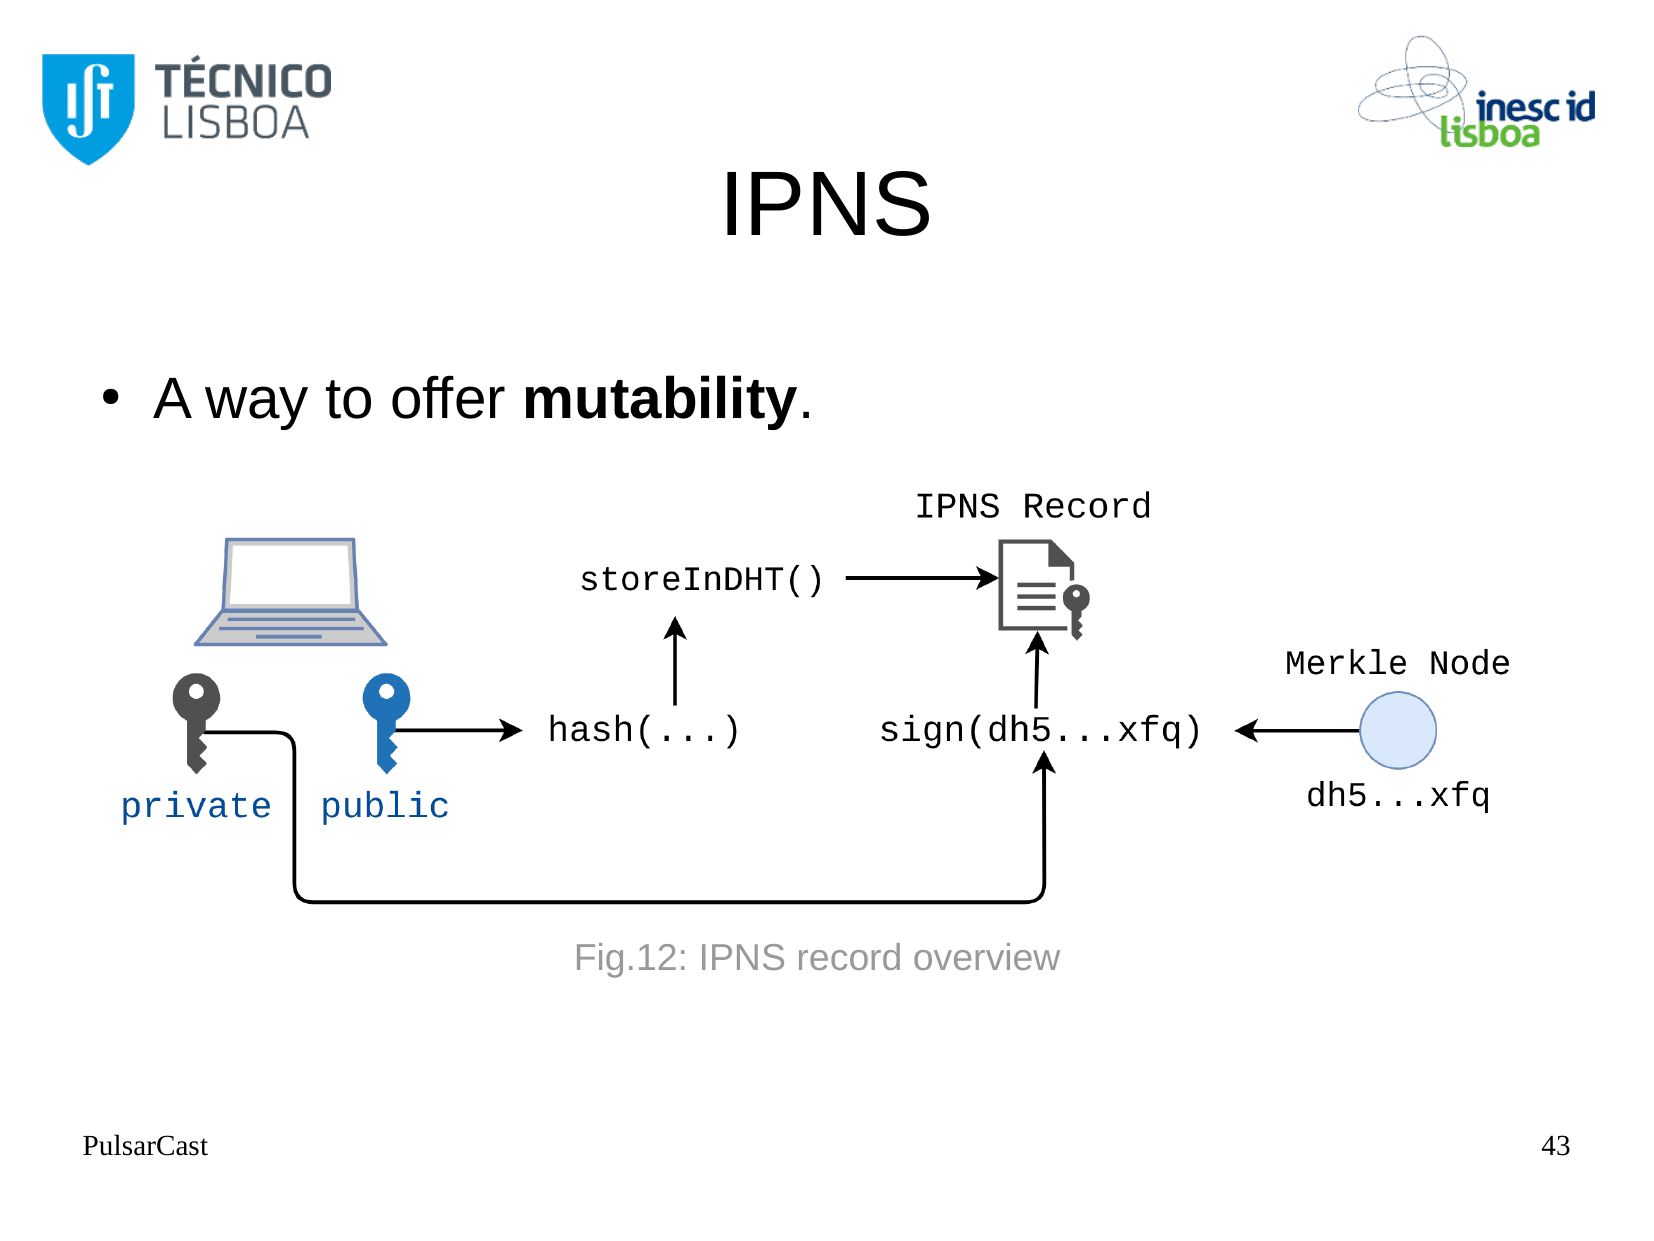

# IPNS
A way to offer mutability.
Fig.12: IPNS record overview
PulsarCast
43